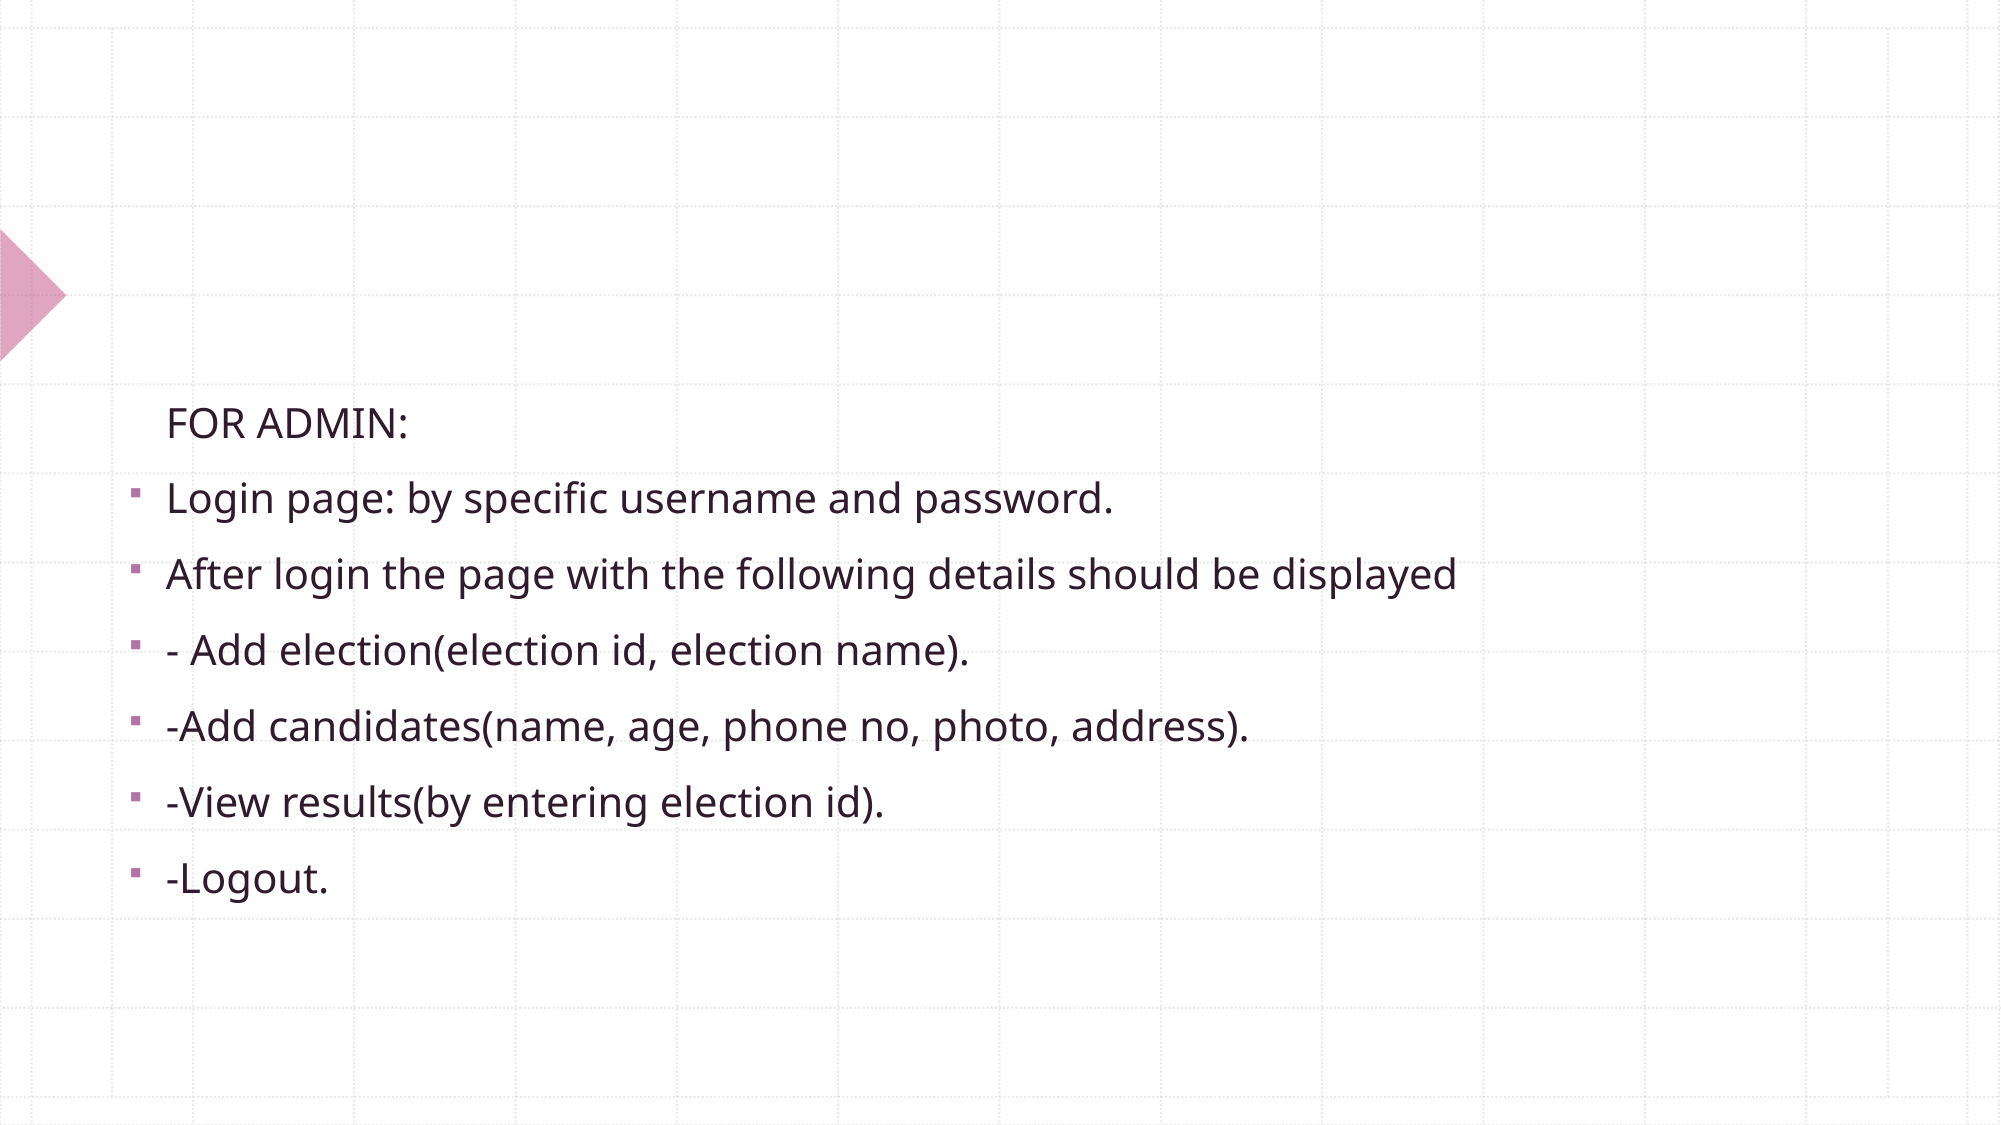

#
FOR ADMIN:
Login page: by specific username and password.
After login the page with the following details should be displayed
- Add election(election id, election name).
-Add candidates(name, age, phone no, photo, address).
-View results(by entering election id).
-Logout.